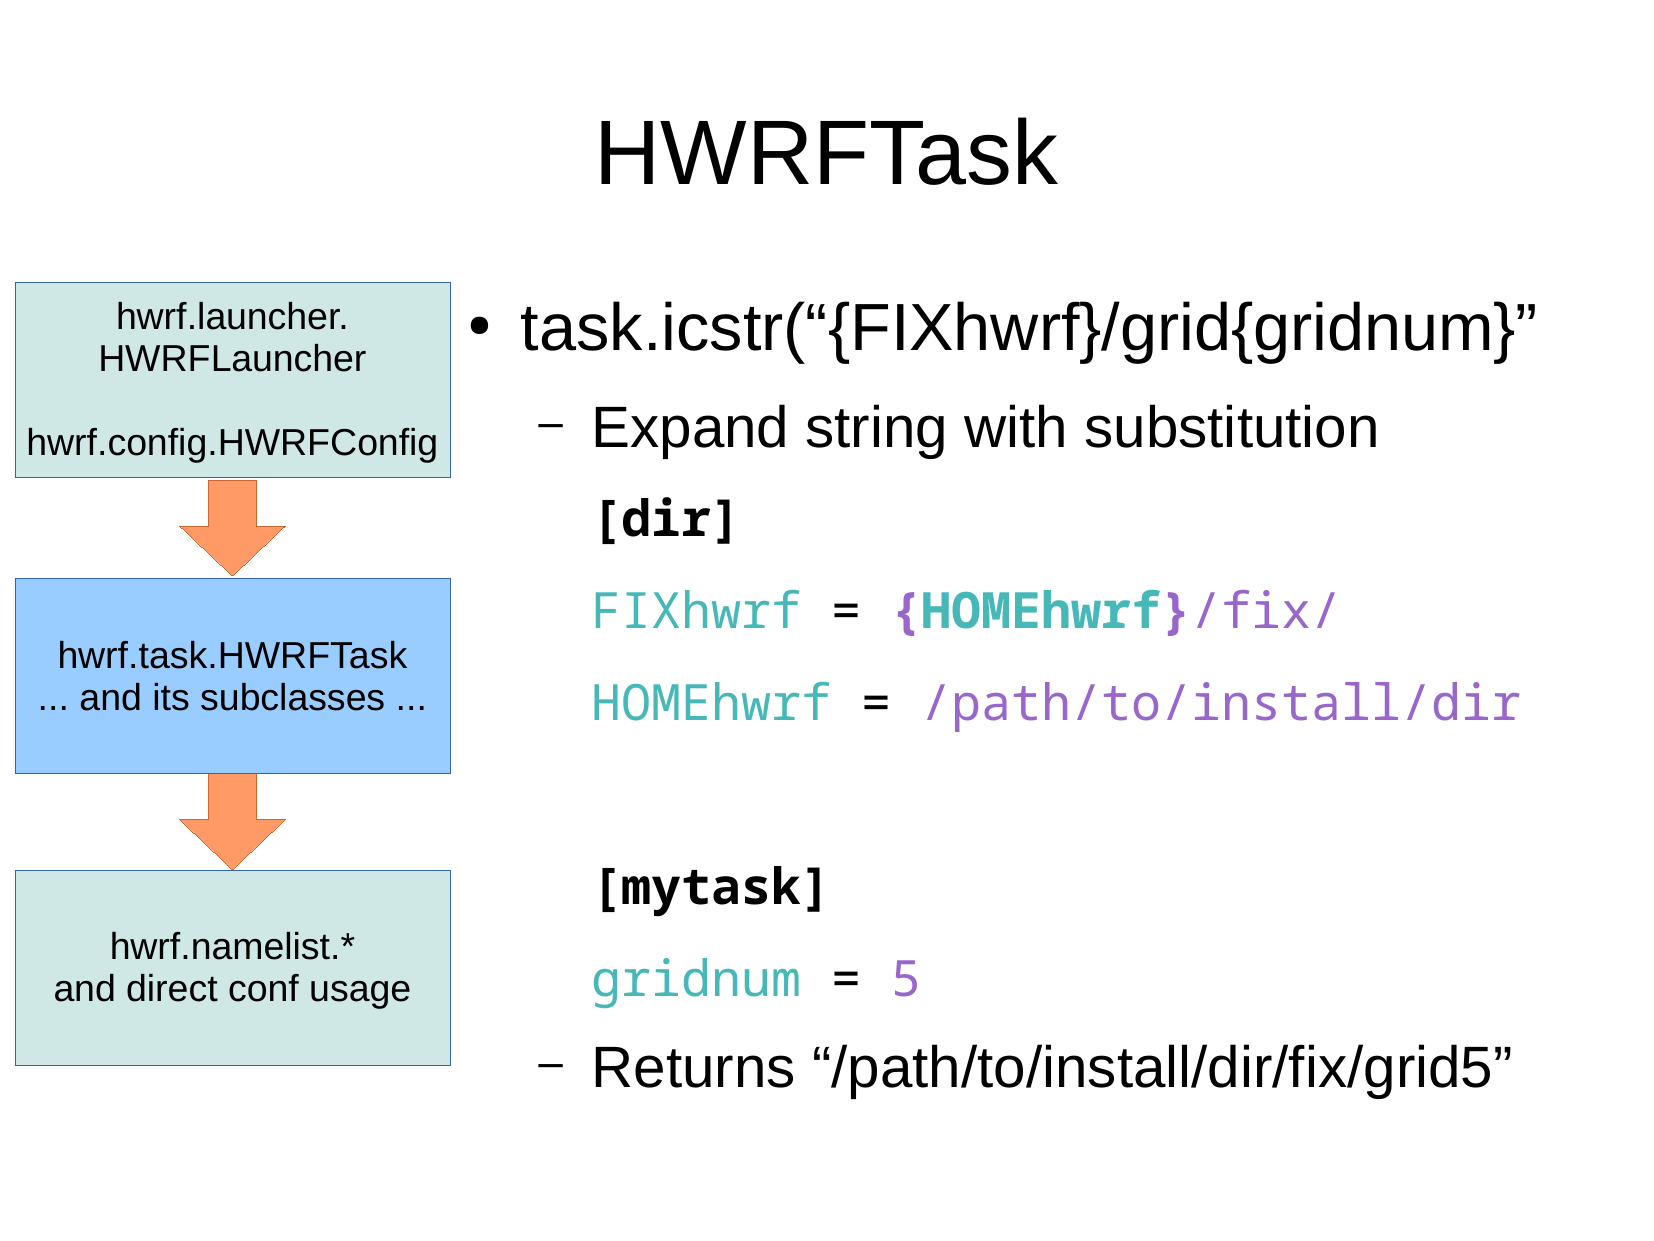

# HWRFTask
hwrf.launcher.
HWRFLauncher
hwrf.config.HWRFConfig
task.icstr(“{FIXhwrf}/grid{gridnum}”
Expand string with substitution
[dir]
FIXhwrf = {HOMEhwrf}/fix/
HOMEhwrf = /path/to/install/dir
[mytask]
gridnum = 5
Returns “/path/to/install/dir/fix/grid5”
hwrf.task.HWRFTask
... and its subclasses ...
hwrf.namelist.*
and direct conf usage